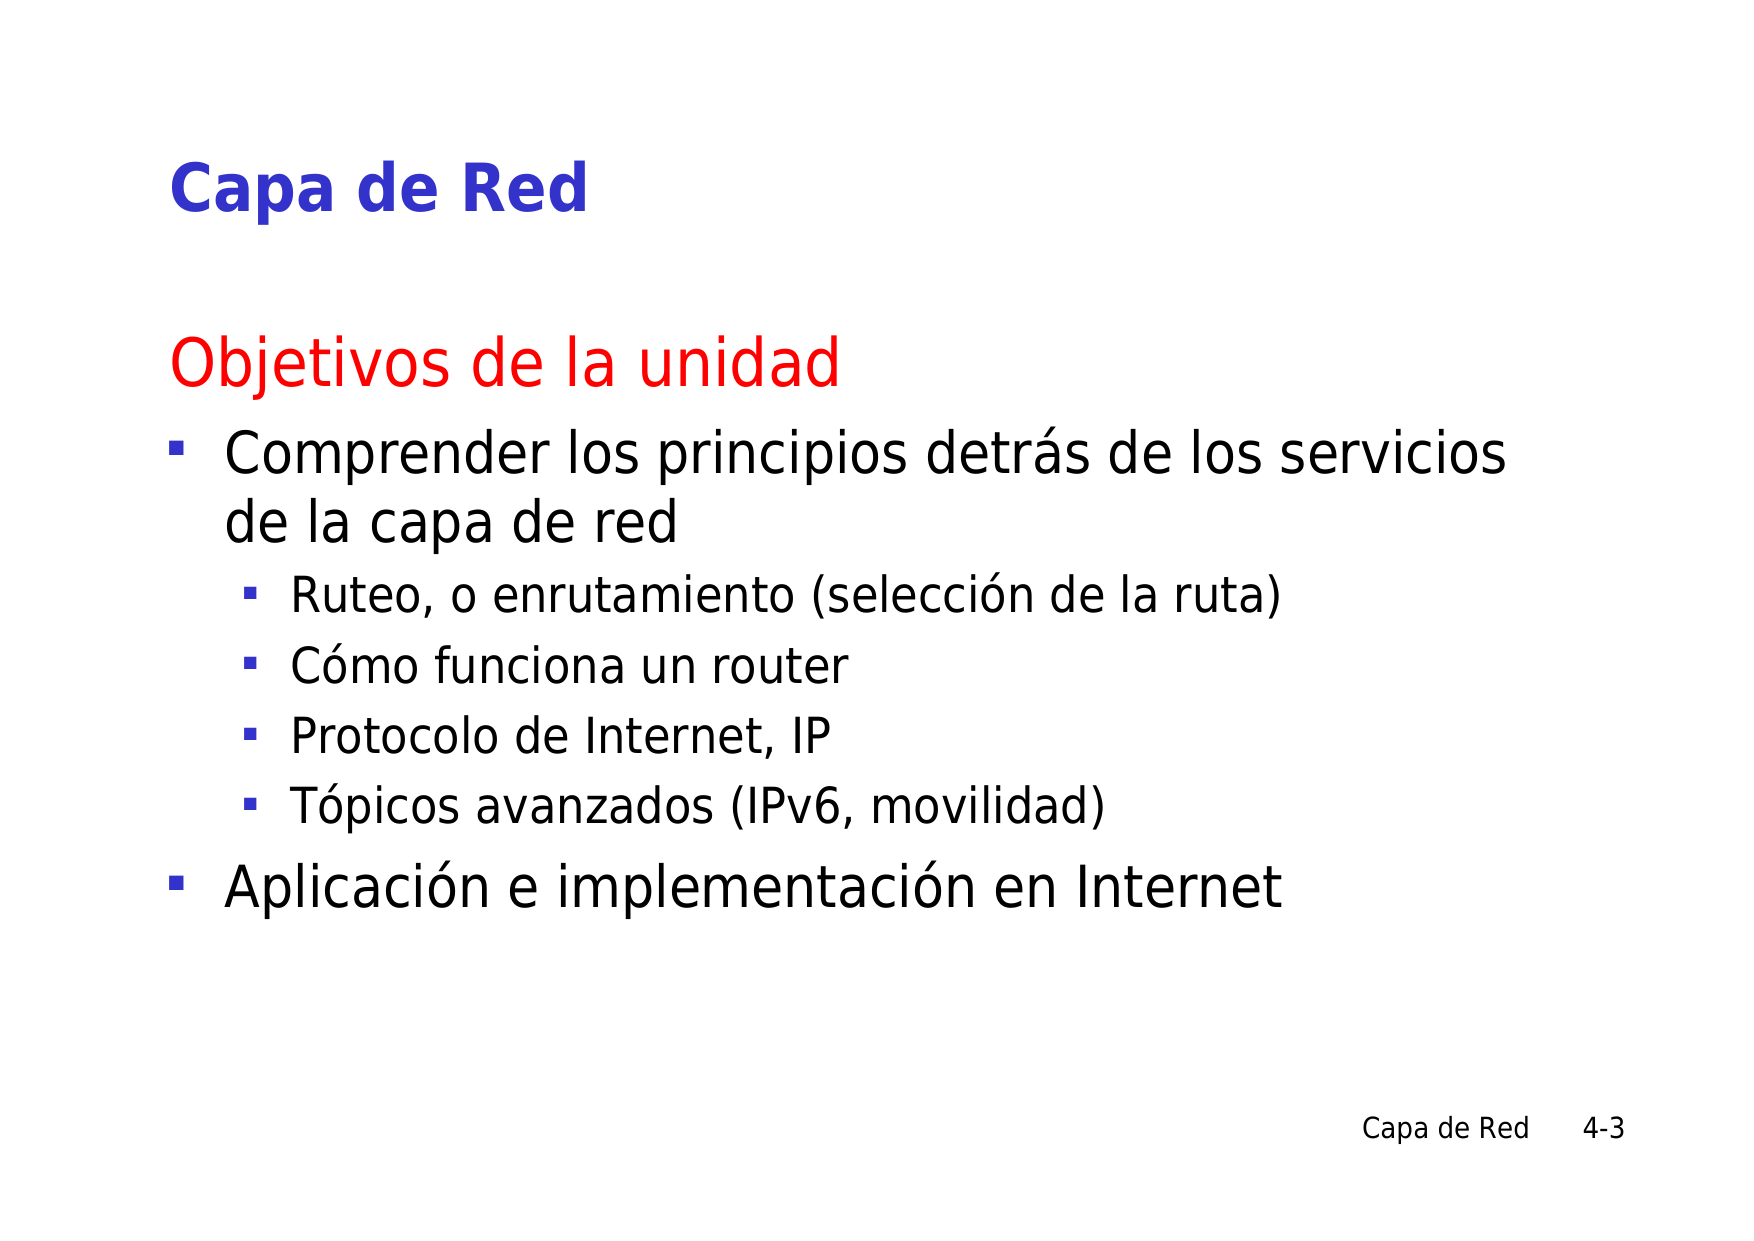

# Capa de Red
Objetivos de la unidad
Comprender los principios detrás de los servicios de la capa de red
Ruteo, o enrutamiento (selección de la ruta)
Cómo funciona un router
Protocolo de Internet, IP
Tópicos avanzados (IPv6, movilidad)
Aplicación e implementación en Internet